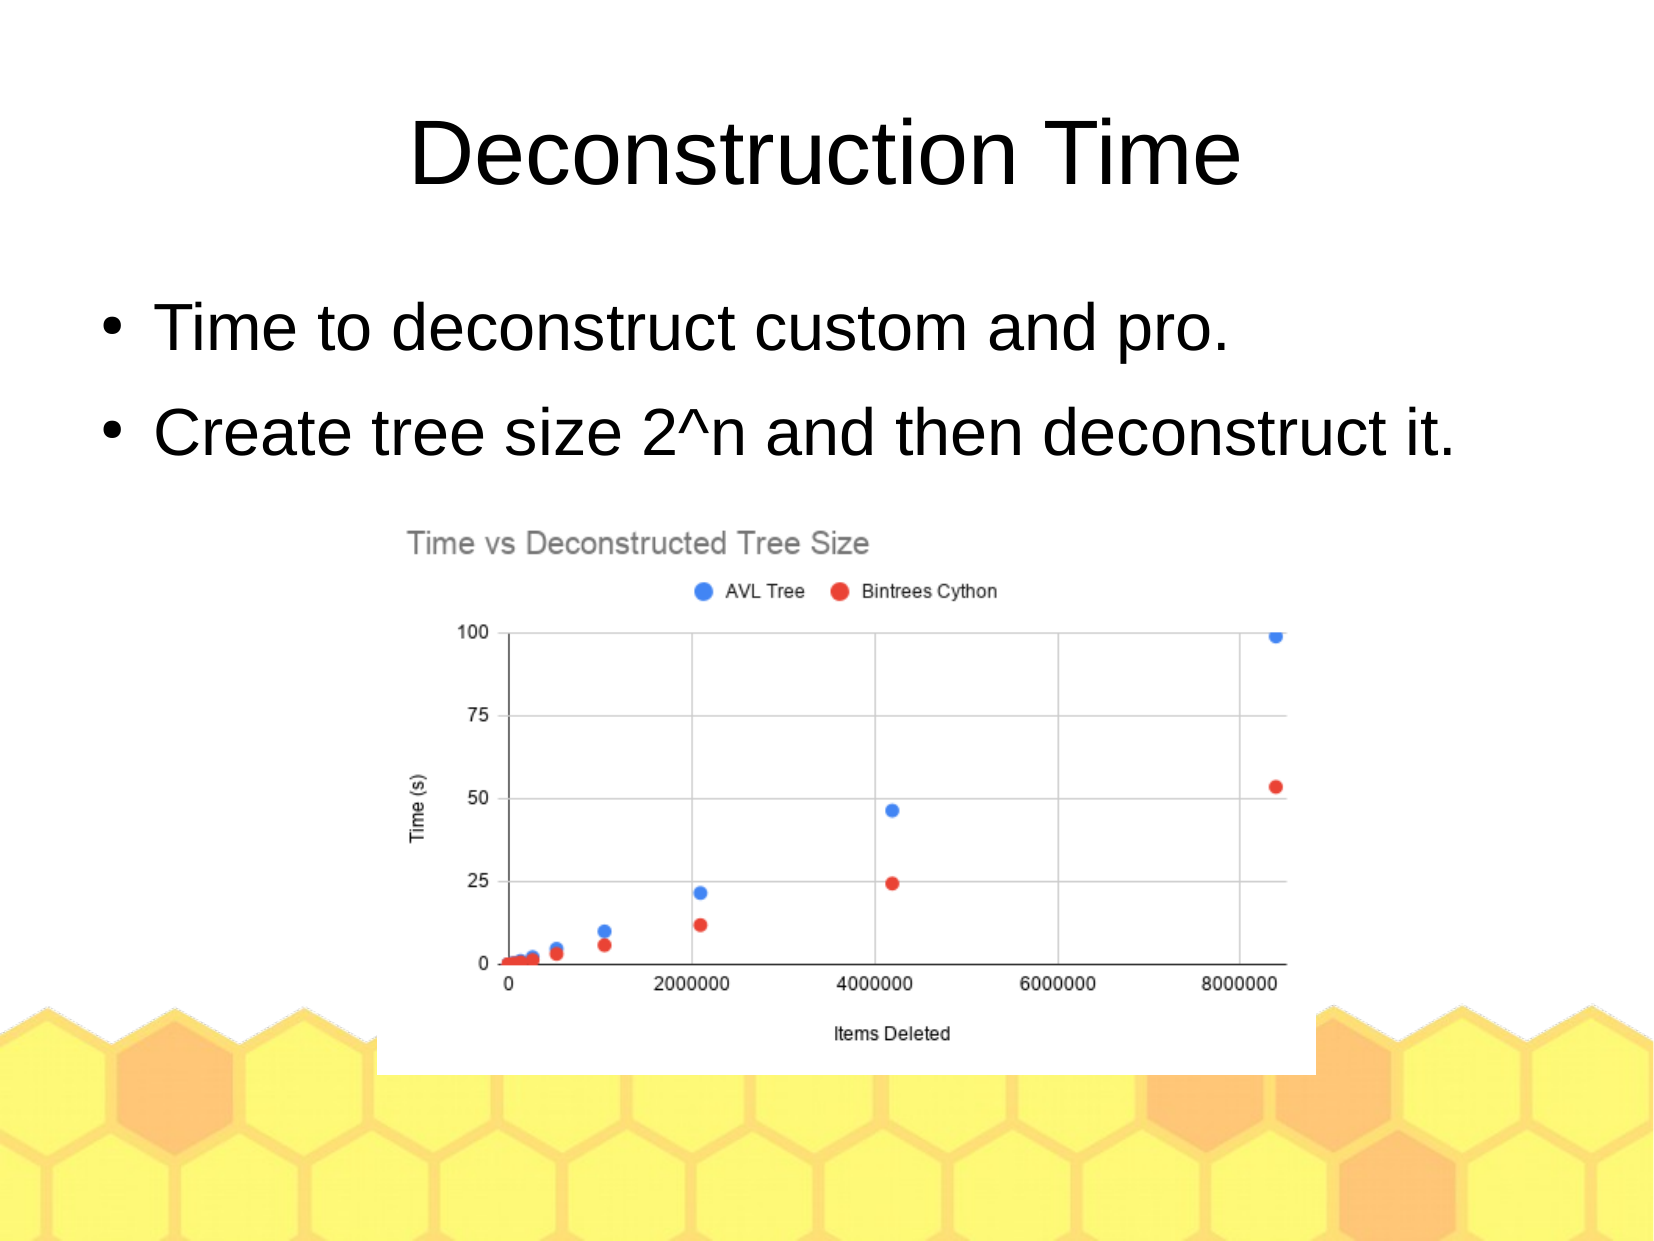

# Deconstruction Time
Time to deconstruct custom and pro.
Create tree size 2^n and then deconstruct it.